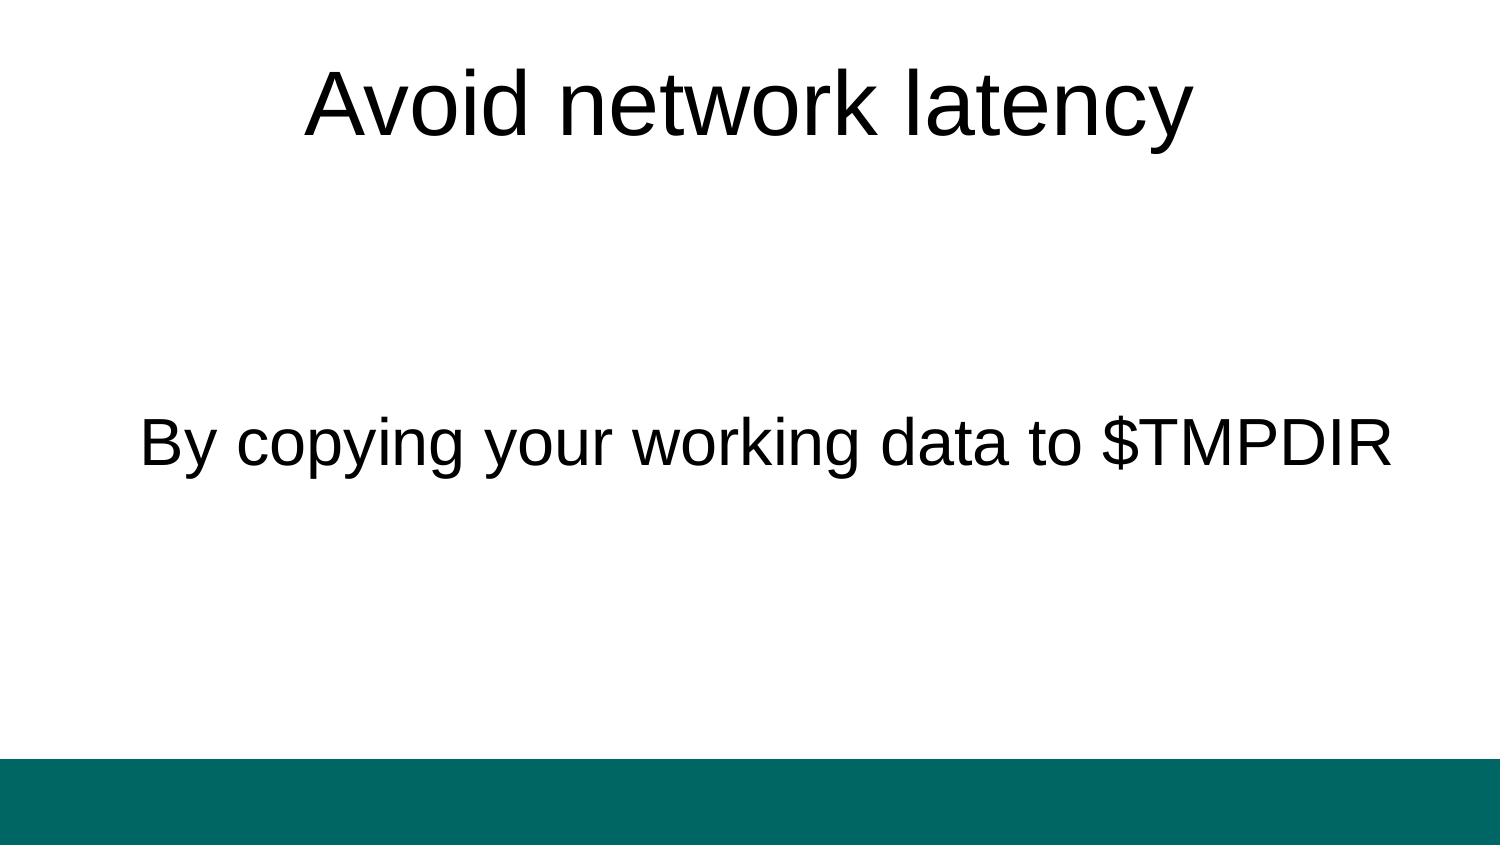

# Avoid network latency
By copying your working data to $TMPDIR